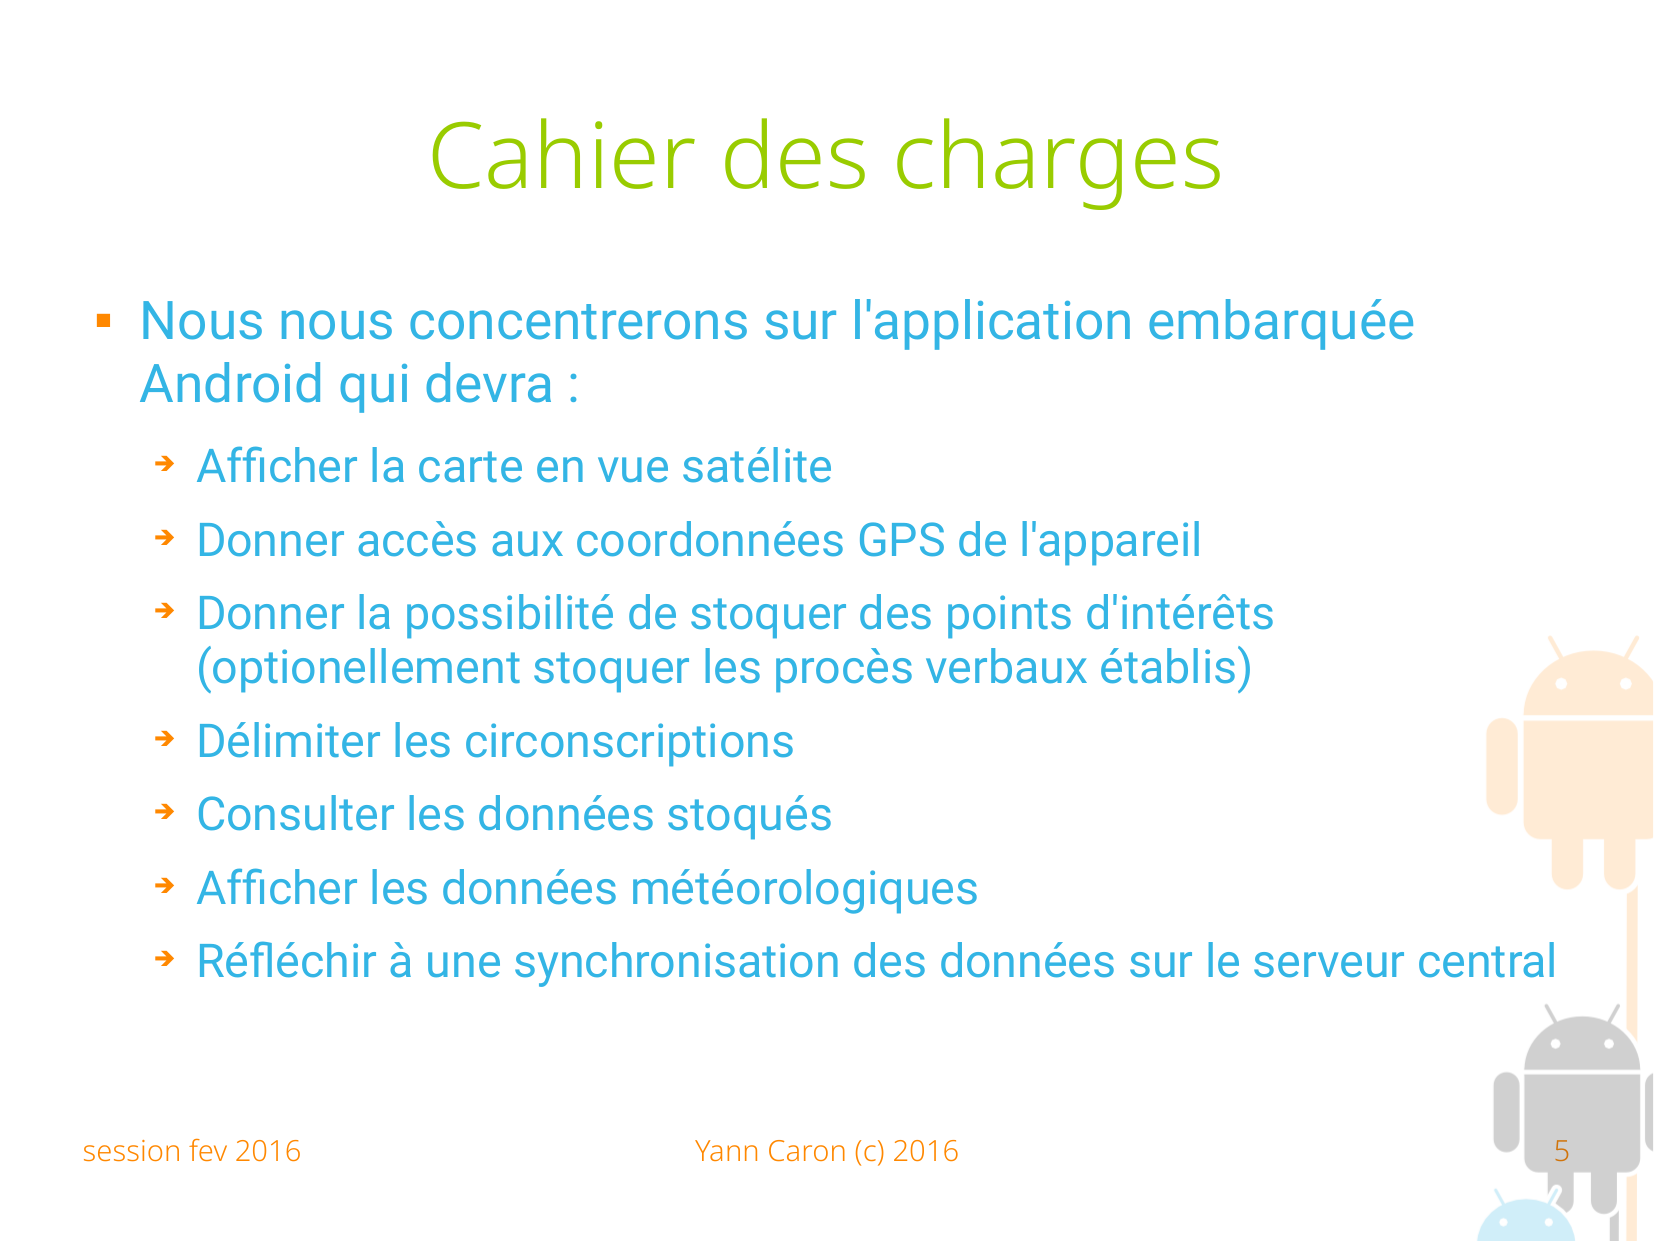

# Cahier des charges
Nous nous concentrerons sur l'application embarquée Android qui devra :
Afficher la carte en vue satélite
Donner accès aux coordonnées GPS de l'appareil
Donner la possibilité de stoquer des points d'intérêts (optionellement stoquer les procès verbaux établis)
Délimiter les circonscriptions
Consulter les données stoqués
Afficher les données météorologiques
Réfléchir à une synchronisation des données sur le serveur central
session fev 2016
Yann Caron (c) 2016
5